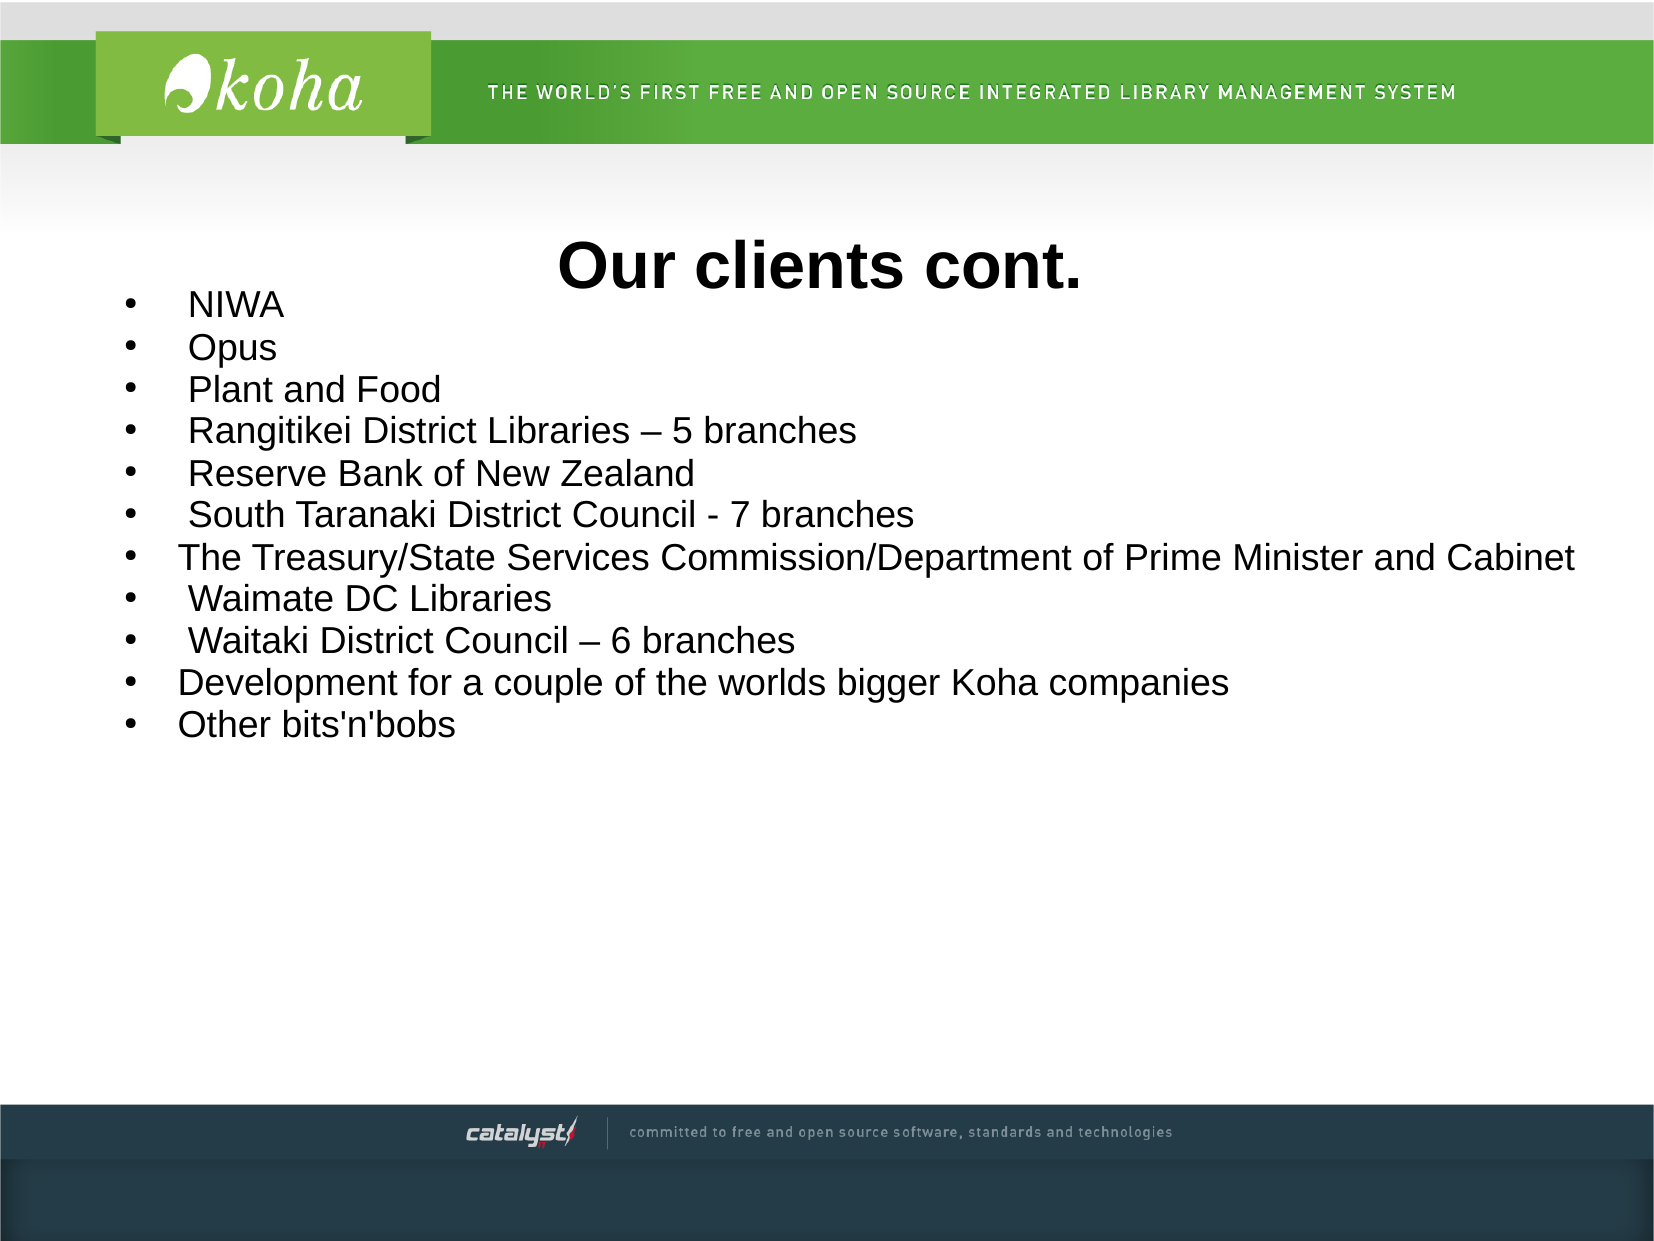

# Our clients cont.
 NIWA
 Opus
 Plant and Food
 Rangitikei District Libraries – 5 branches
 Reserve Bank of New Zealand
 South Taranaki District Council - 7 branches
The Treasury/State Services Commission/Department of Prime Minister and Cabinet
 Waimate DC Libraries
 Waitaki District Council – 6 branches
Development for a couple of the worlds bigger Koha companies
Other bits'n'bobs